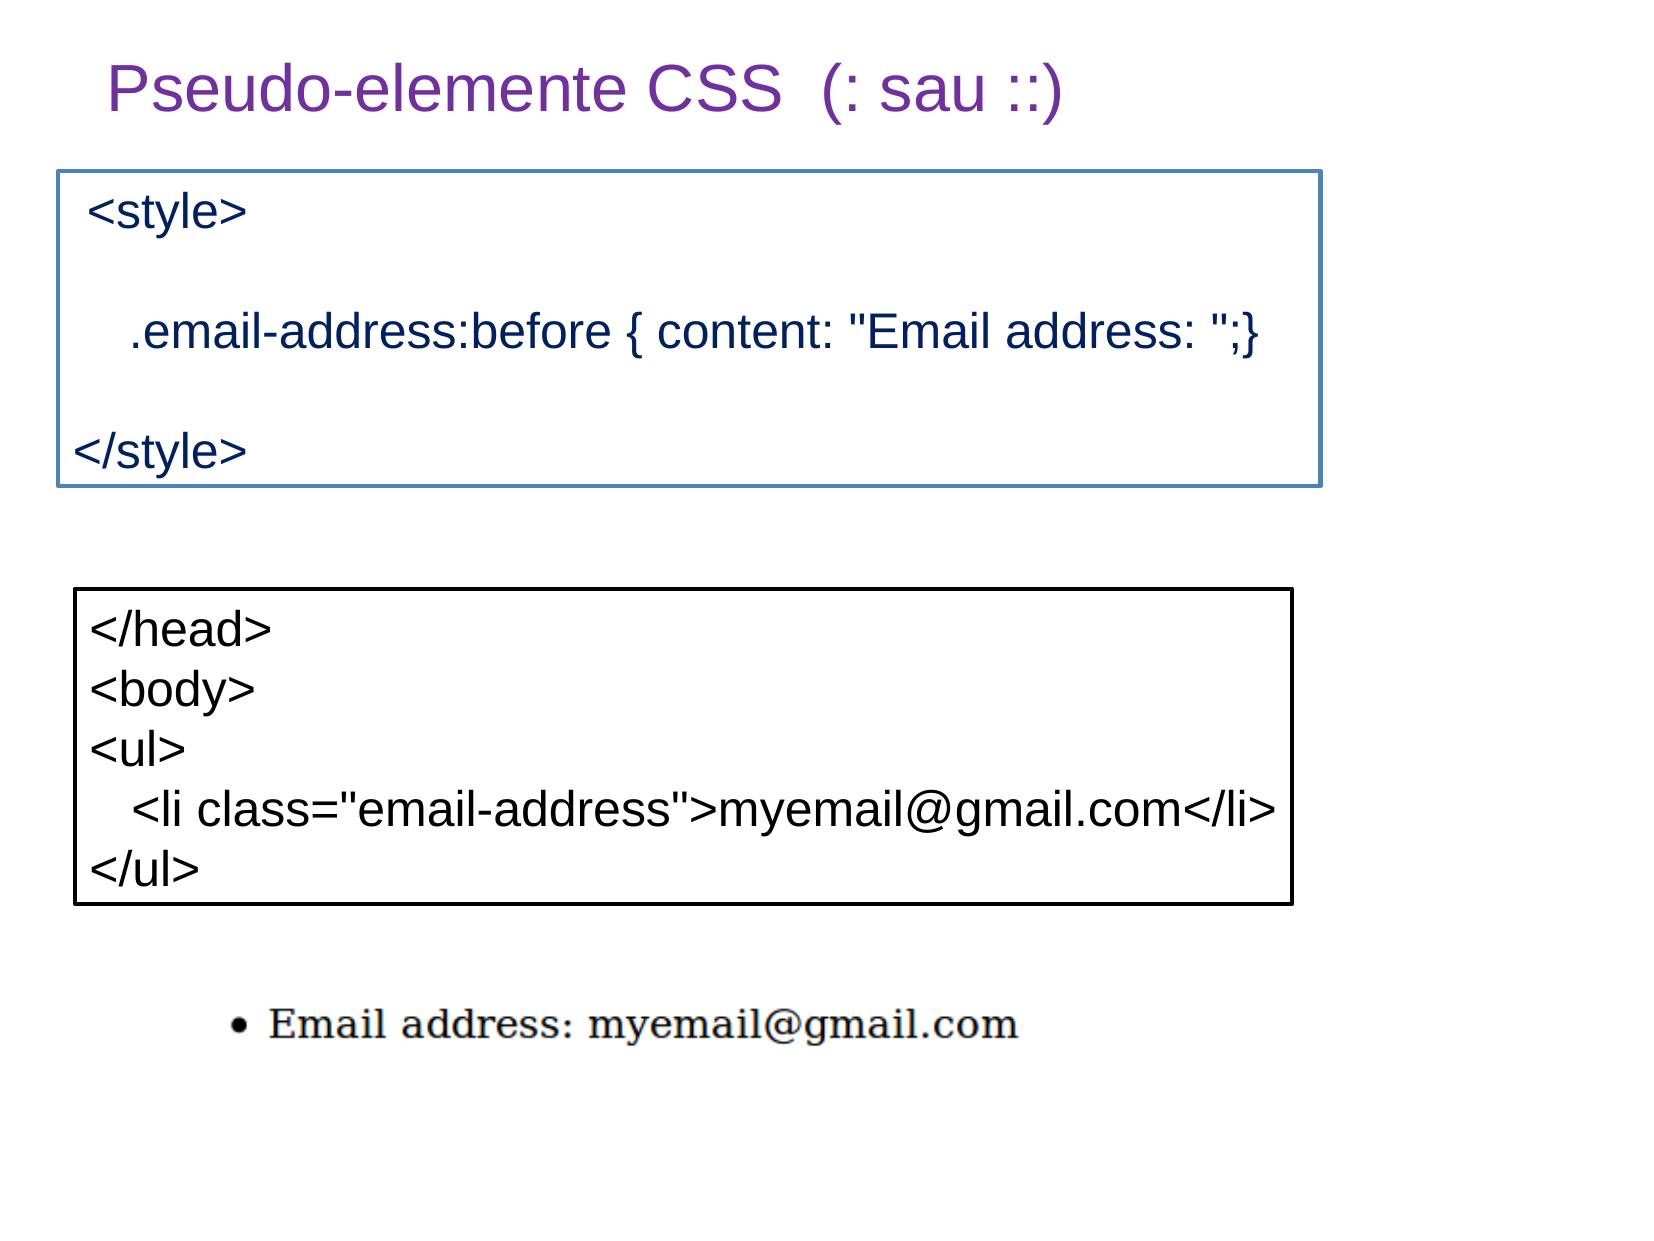

Pseudo-elemente CSS (: sau ::)
 <style>
 .email-address:before { content: "Email address: ";}
</style>
</head>
<body>
<ul>
 <li class="email-address">myemail@gmail.com</li>
</ul>